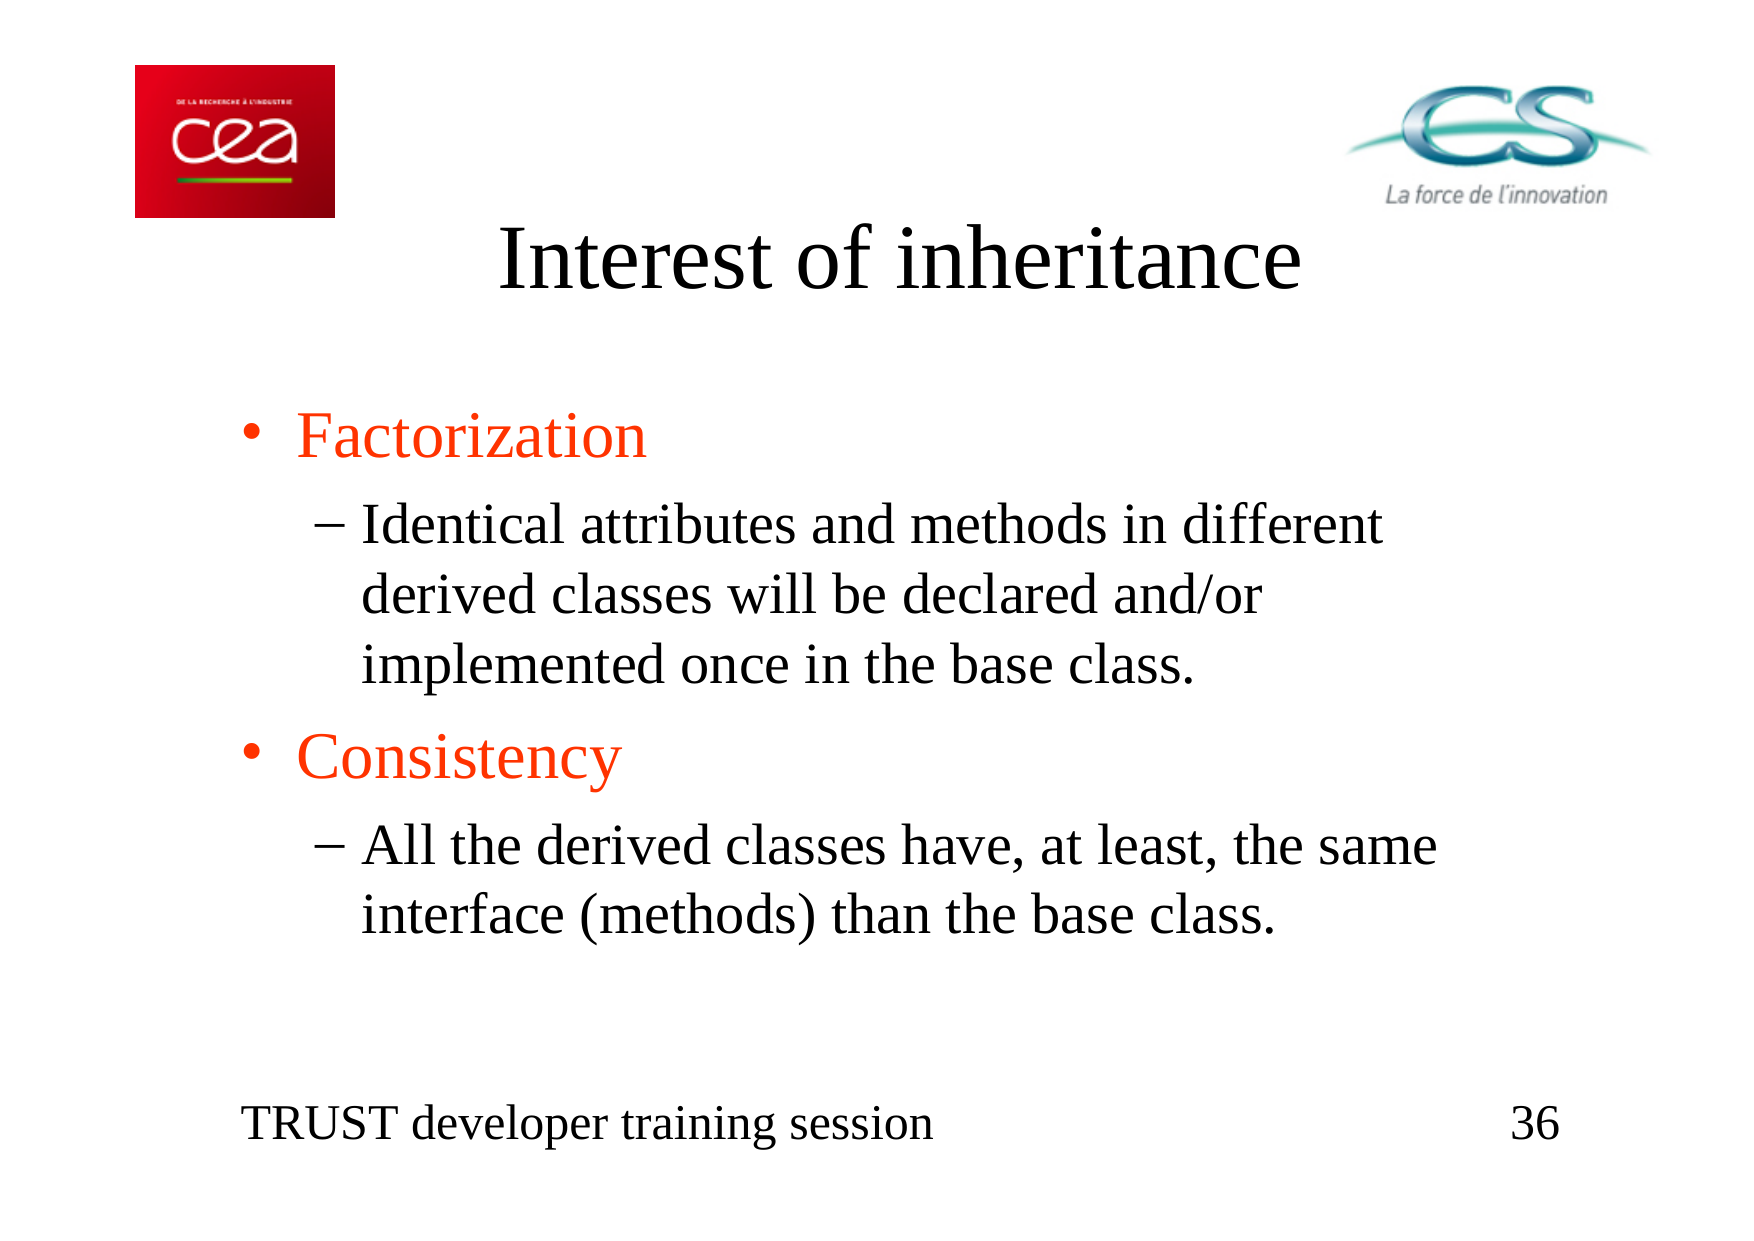

# Interest of inheritance
Factorization
Identical attributes and methods in different derived classes will be declared and/or implemented once in the base class.
Consistency
All the derived classes have, at least, the same interface (methods) than the base class.
TRUST developer training session
36